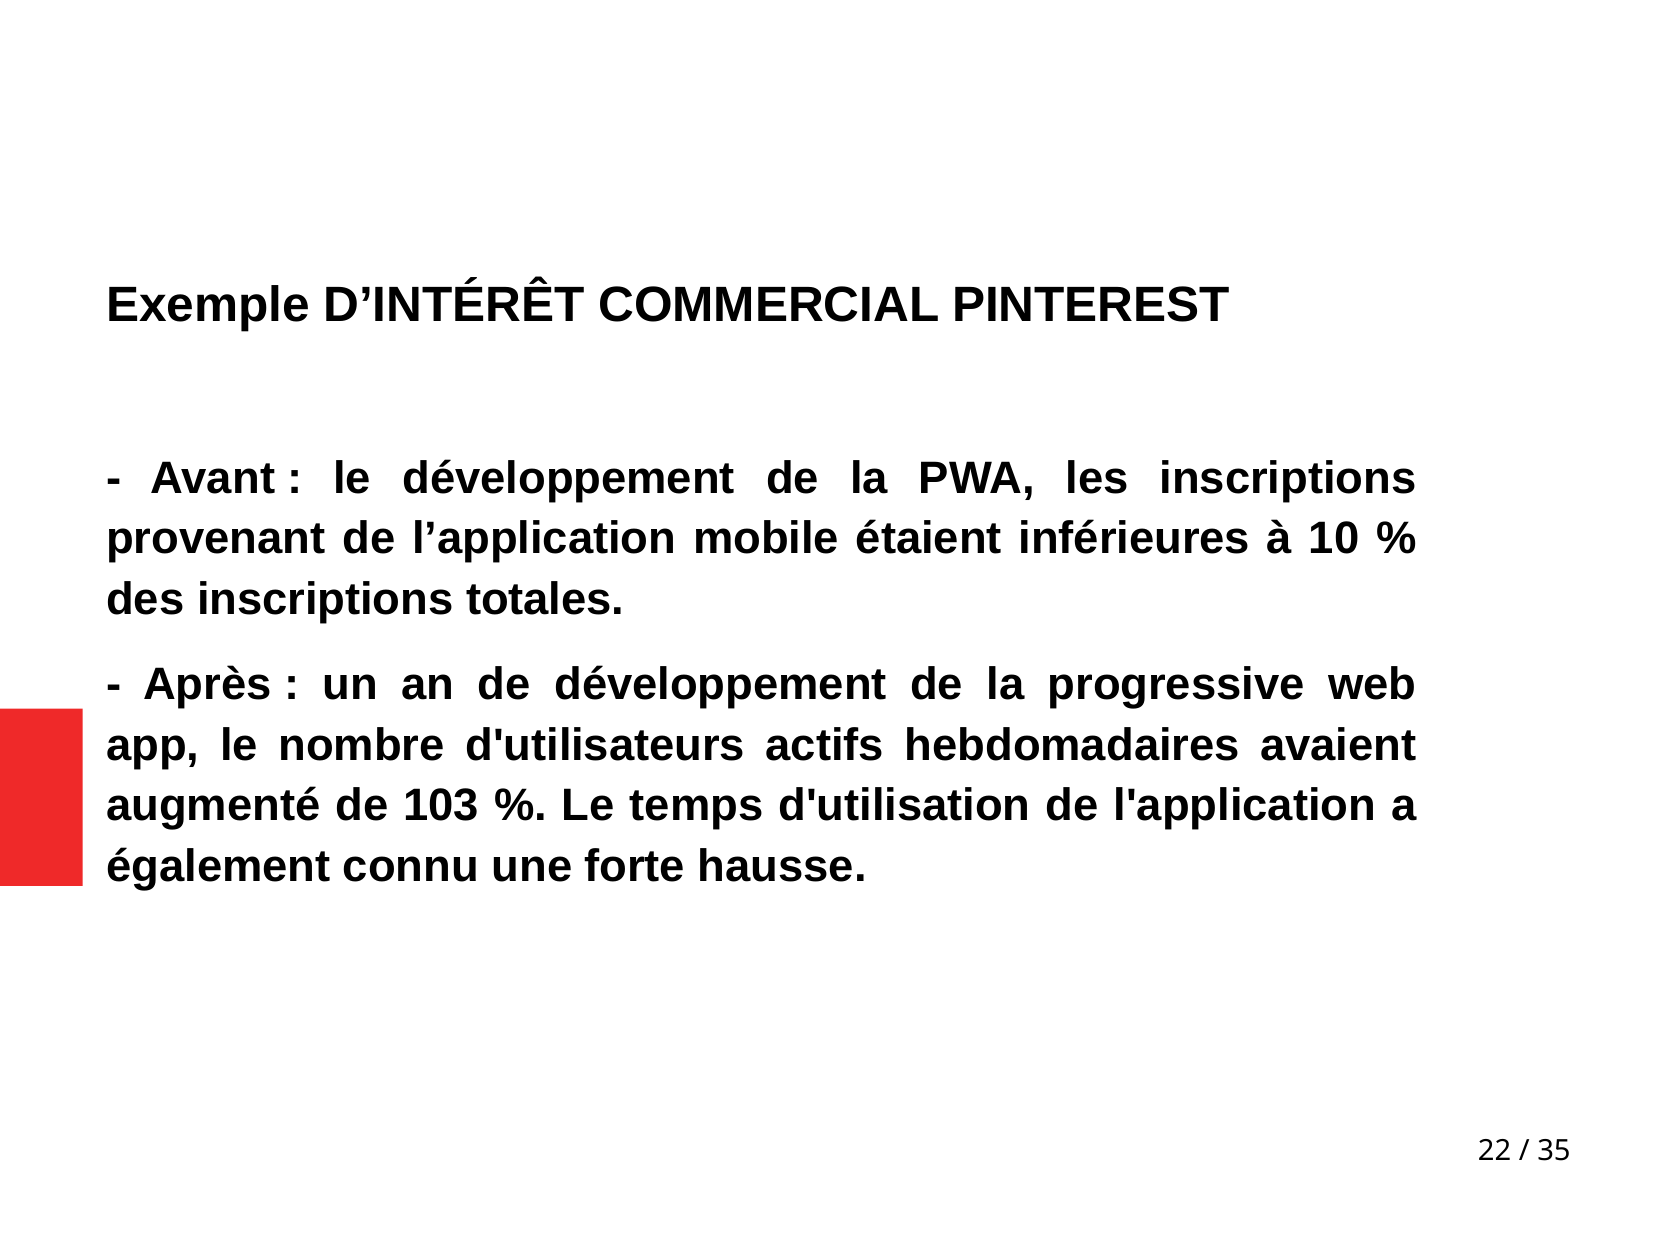

#
Exemple D’INTÉRÊT COMMERCIAL PINTEREST
- Avant : le développement de la PWA, les inscriptions provenant de l’application mobile étaient inférieures à 10 % des inscriptions totales.
- Après : un an de développement de la progressive web app, le nombre d'utilisateurs actifs hebdomadaires avaient augmenté de 103 %. Le temps d'utilisation de l'application a également connu une forte hausse.
22